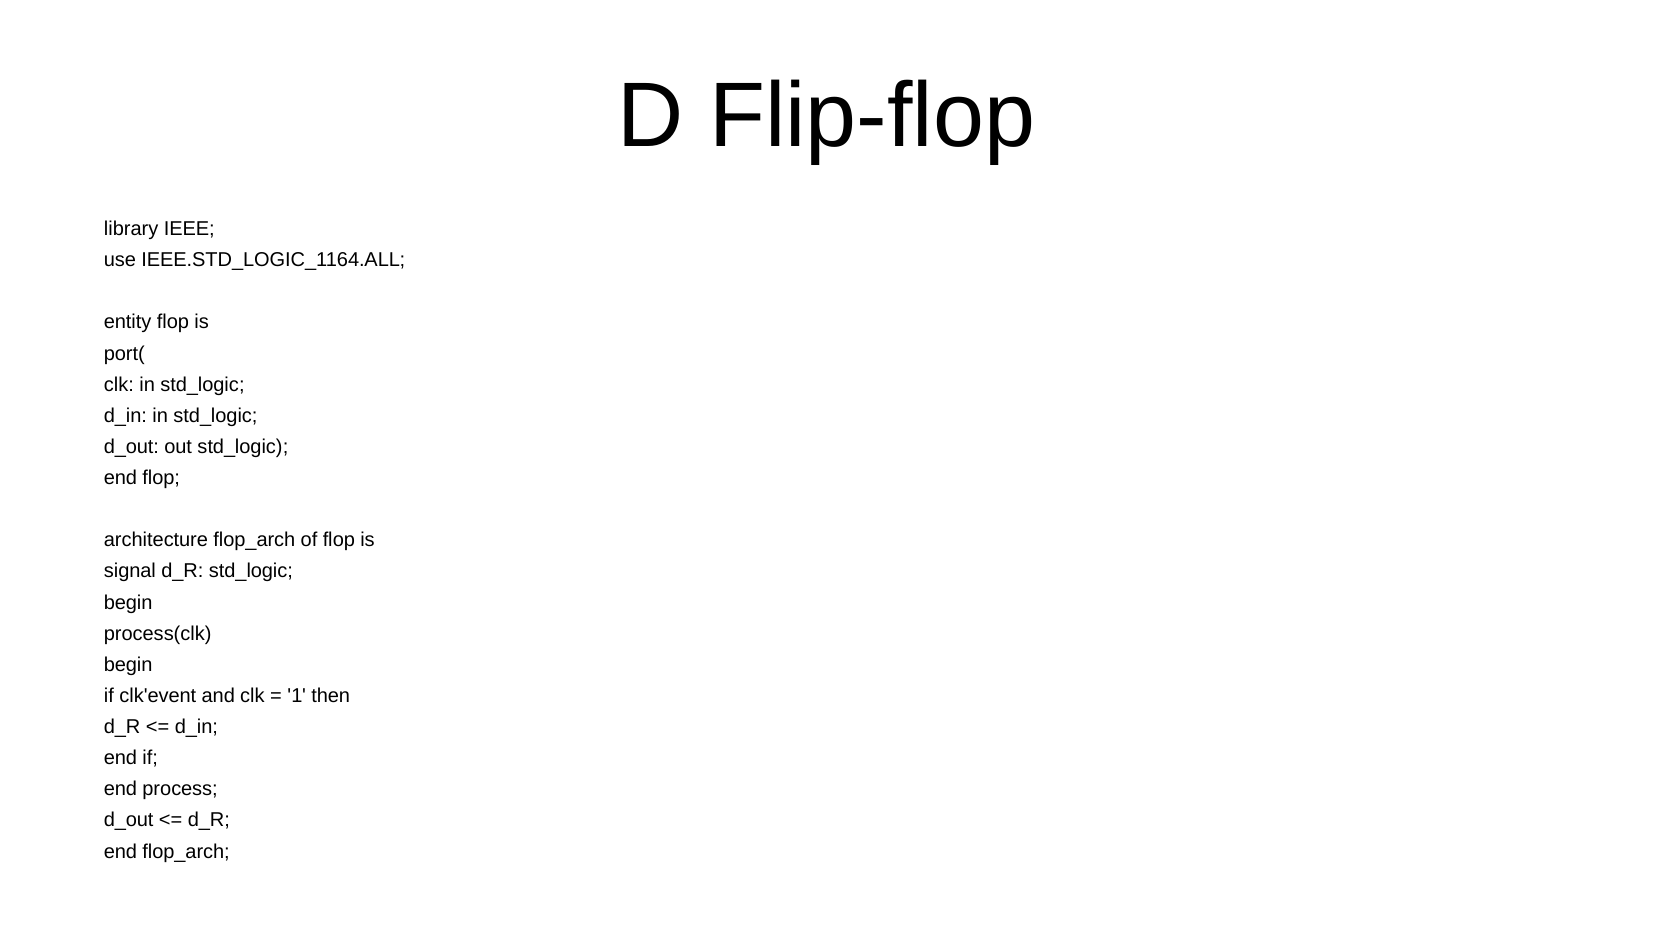

# D Flip-flop
library IEEE;
use IEEE.STD_LOGIC_1164.ALL;
entity flop is
port(
clk: in std_logic;
d_in: in std_logic;
d_out: out std_logic);
end flop;
architecture flop_arch of flop is
signal d_R: std_logic;
begin
process(clk)
begin
if clk'event and clk = '1' then
d_R <= d_in;
end if;
end process;
d_out <= d_R;
end flop_arch;